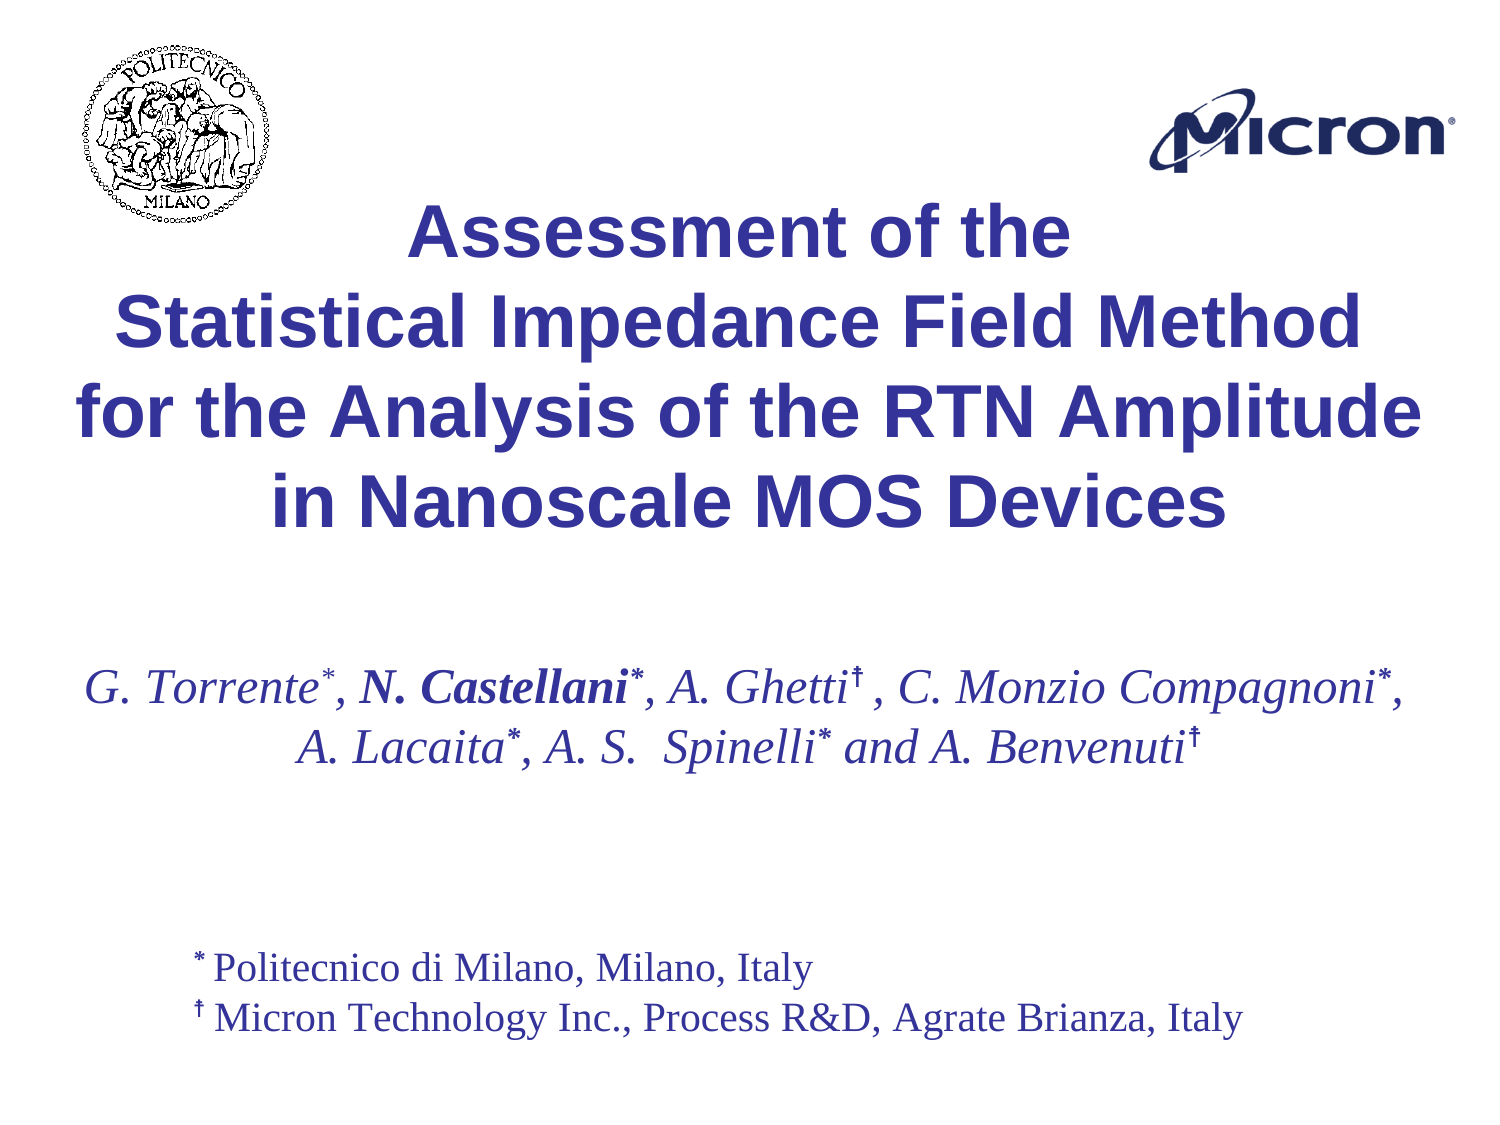

Assessment of the
Statistical Impedance Field Method
for the Analysis of the RTN Amplitude
in Nanoscale MOS Devices
G. Torrente*, N. Castellani*, A. Ghetti☨ , C. Monzio Compagnoni*,
A. Lacaita*, A. S. Spinelli* and A. Benvenuti☨
* Politecnico di Milano, Milano, Italy
☨ Micron Technology Inc., Process R&D, Agrate Brianza, Italy